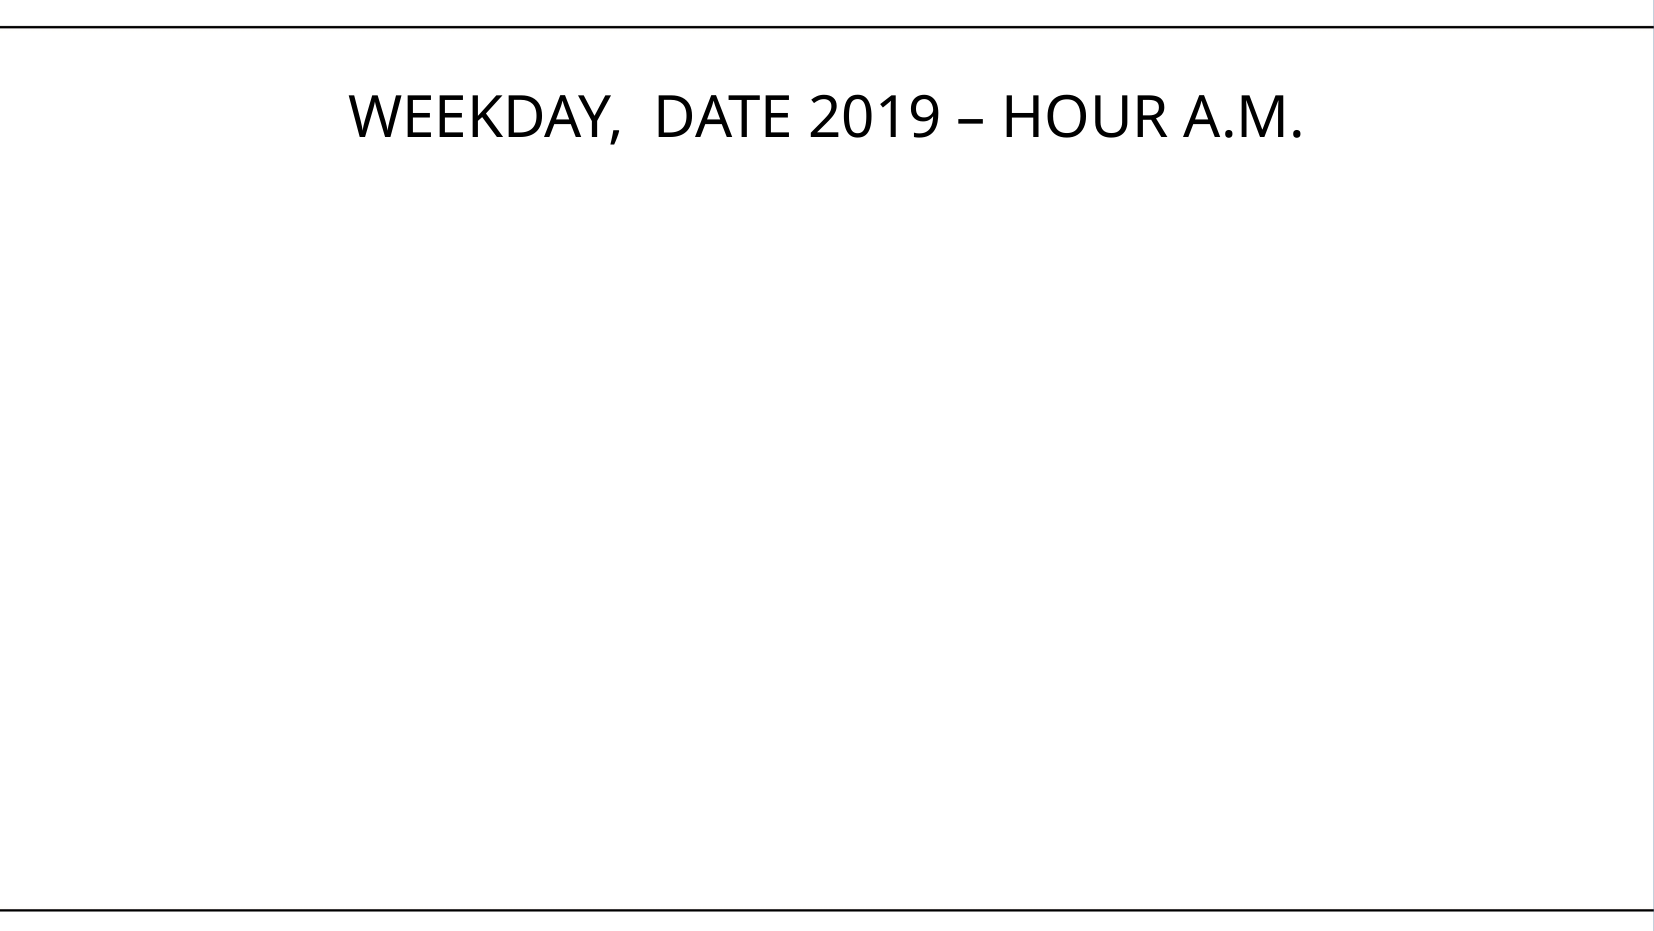

# WEEKDAY, DATE 2019 – HOUR A.M.